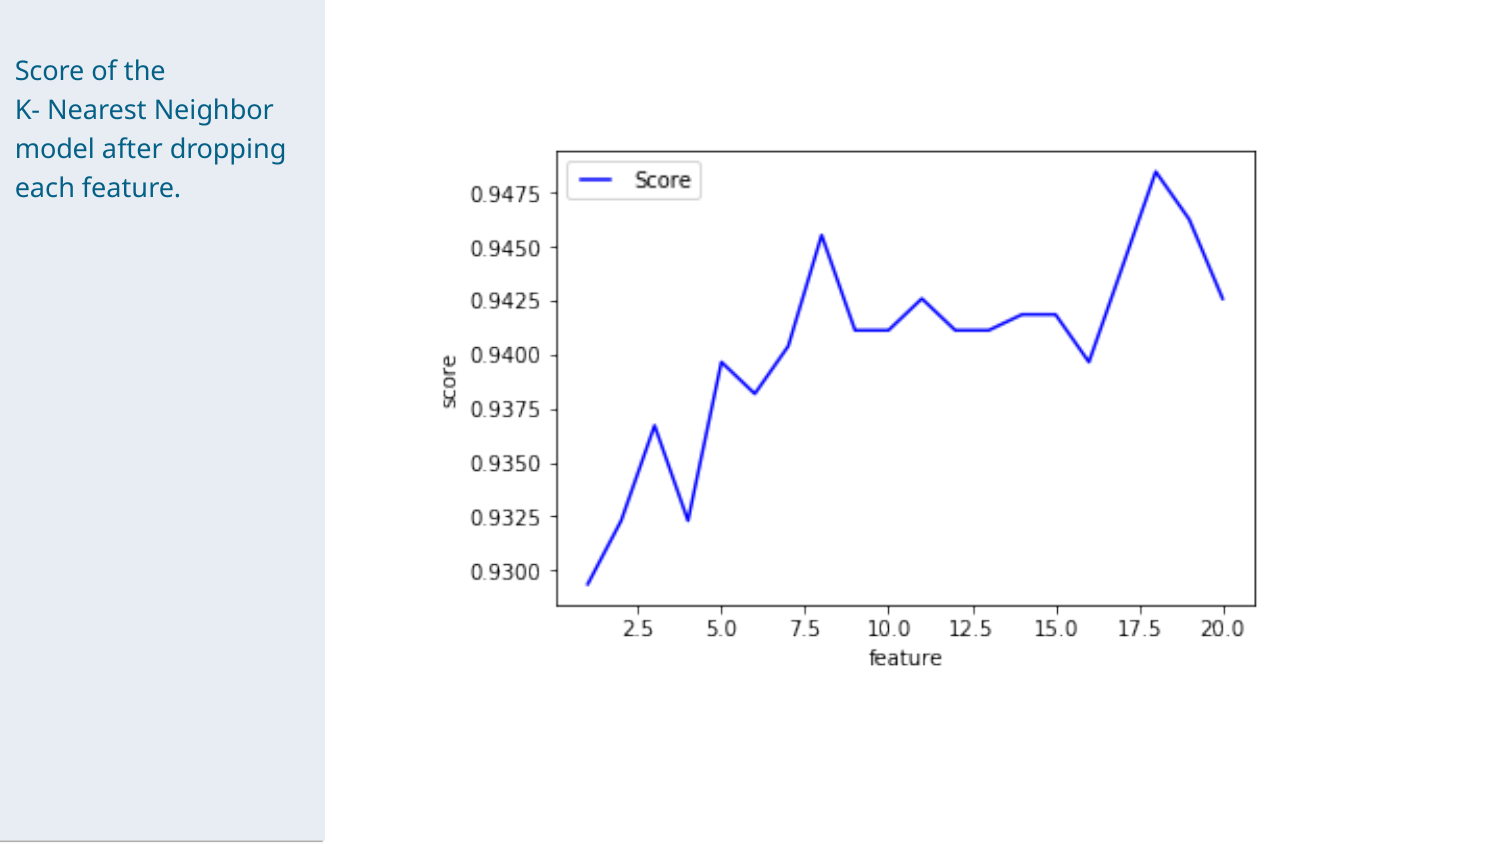

Score of the
K- Nearest Neighbor
model after dropping
each feature.